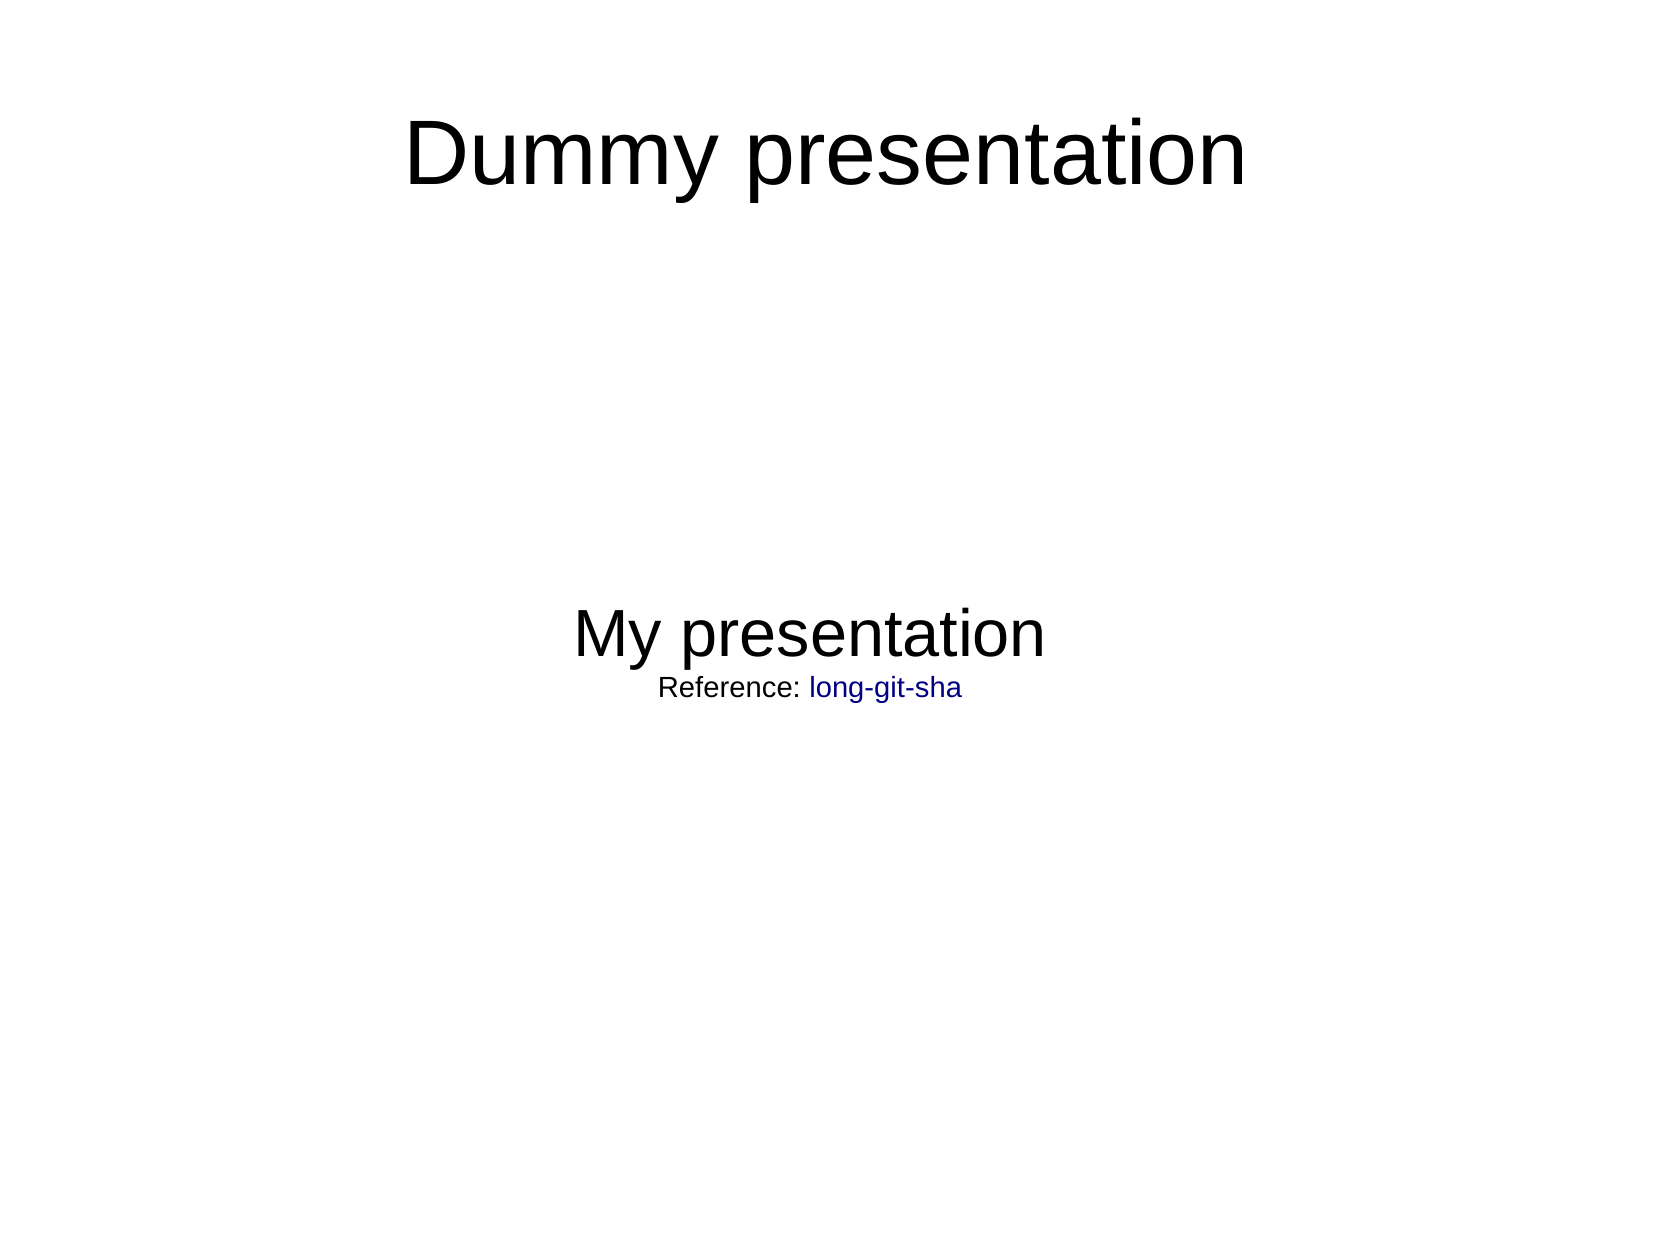

# Dummy presentation
My presentation
Reference: long-git-sha